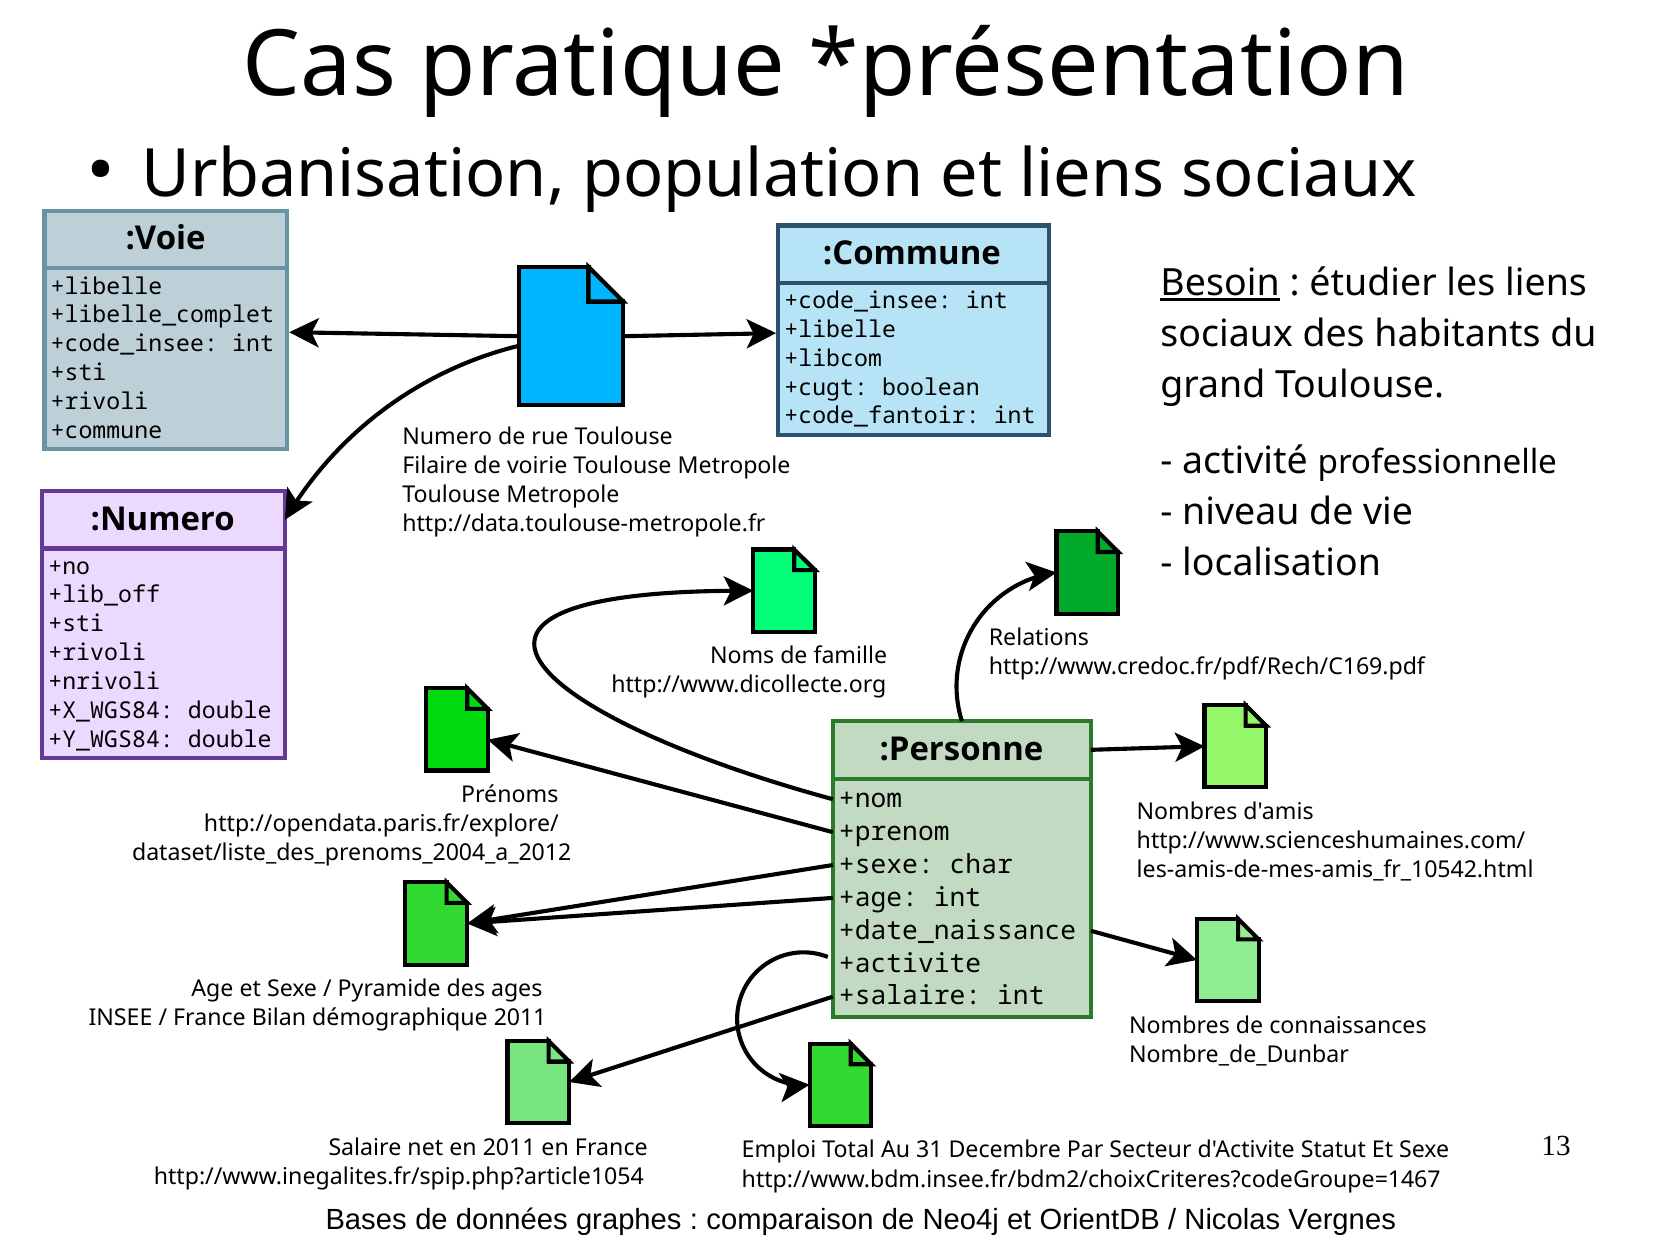

# Cas pratique *présentation
Urbanisation, population et liens sociaux
Besoin : étudier les liens sociaux des habitants du grand Toulouse.
- activité professionnelle
- niveau de vie
- localisation
13
Bases de données graphes : comparaison de Neo4j et OrientDB / Nicolas Vergnes